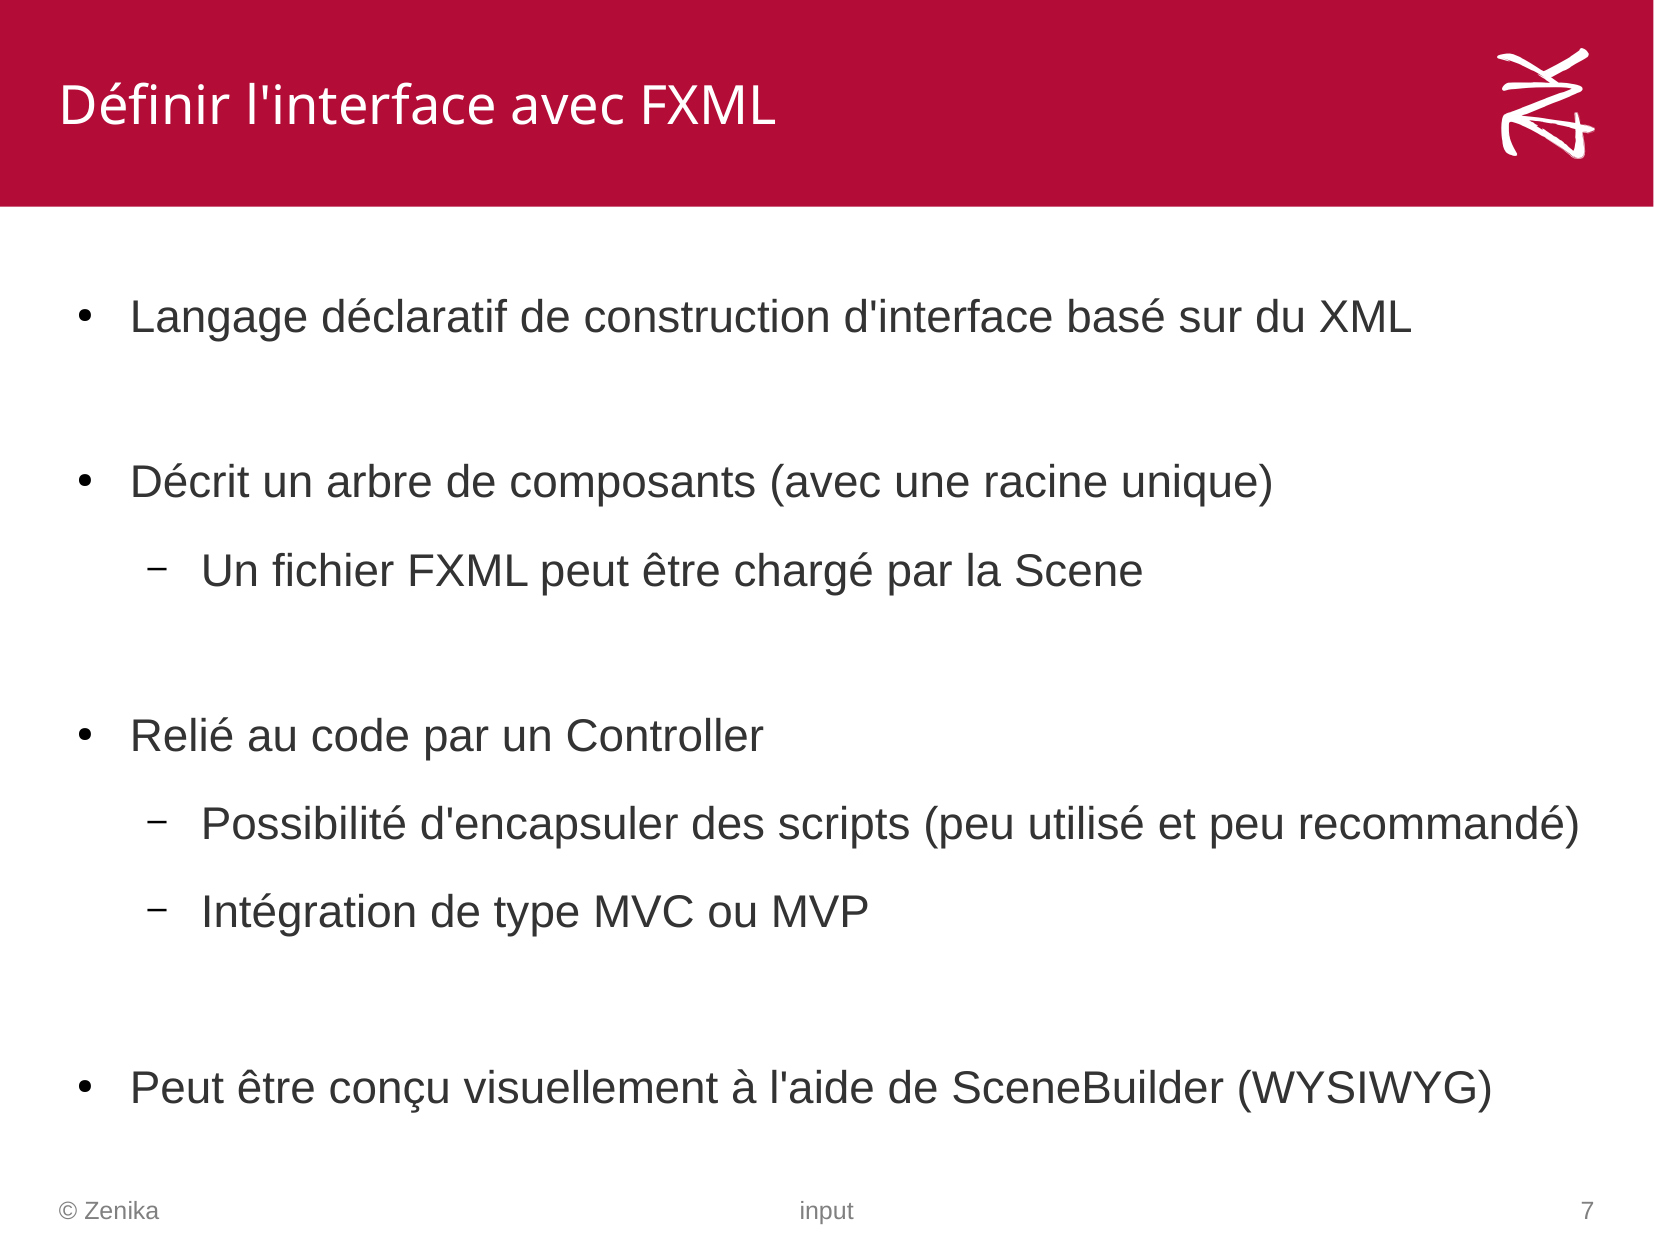

# Définir l'interface avec FXML
Langage déclaratif de construction d'interface basé sur du XML
Décrit un arbre de composants (avec une racine unique)
Un fichier FXML peut être chargé par la Scene
Relié au code par un Controller
Possibilité d'encapsuler des scripts (peu utilisé et peu recommandé)
Intégration de type MVC ou MVP
Peut être conçu visuellement à l'aide de SceneBuilder (WYSIWYG)